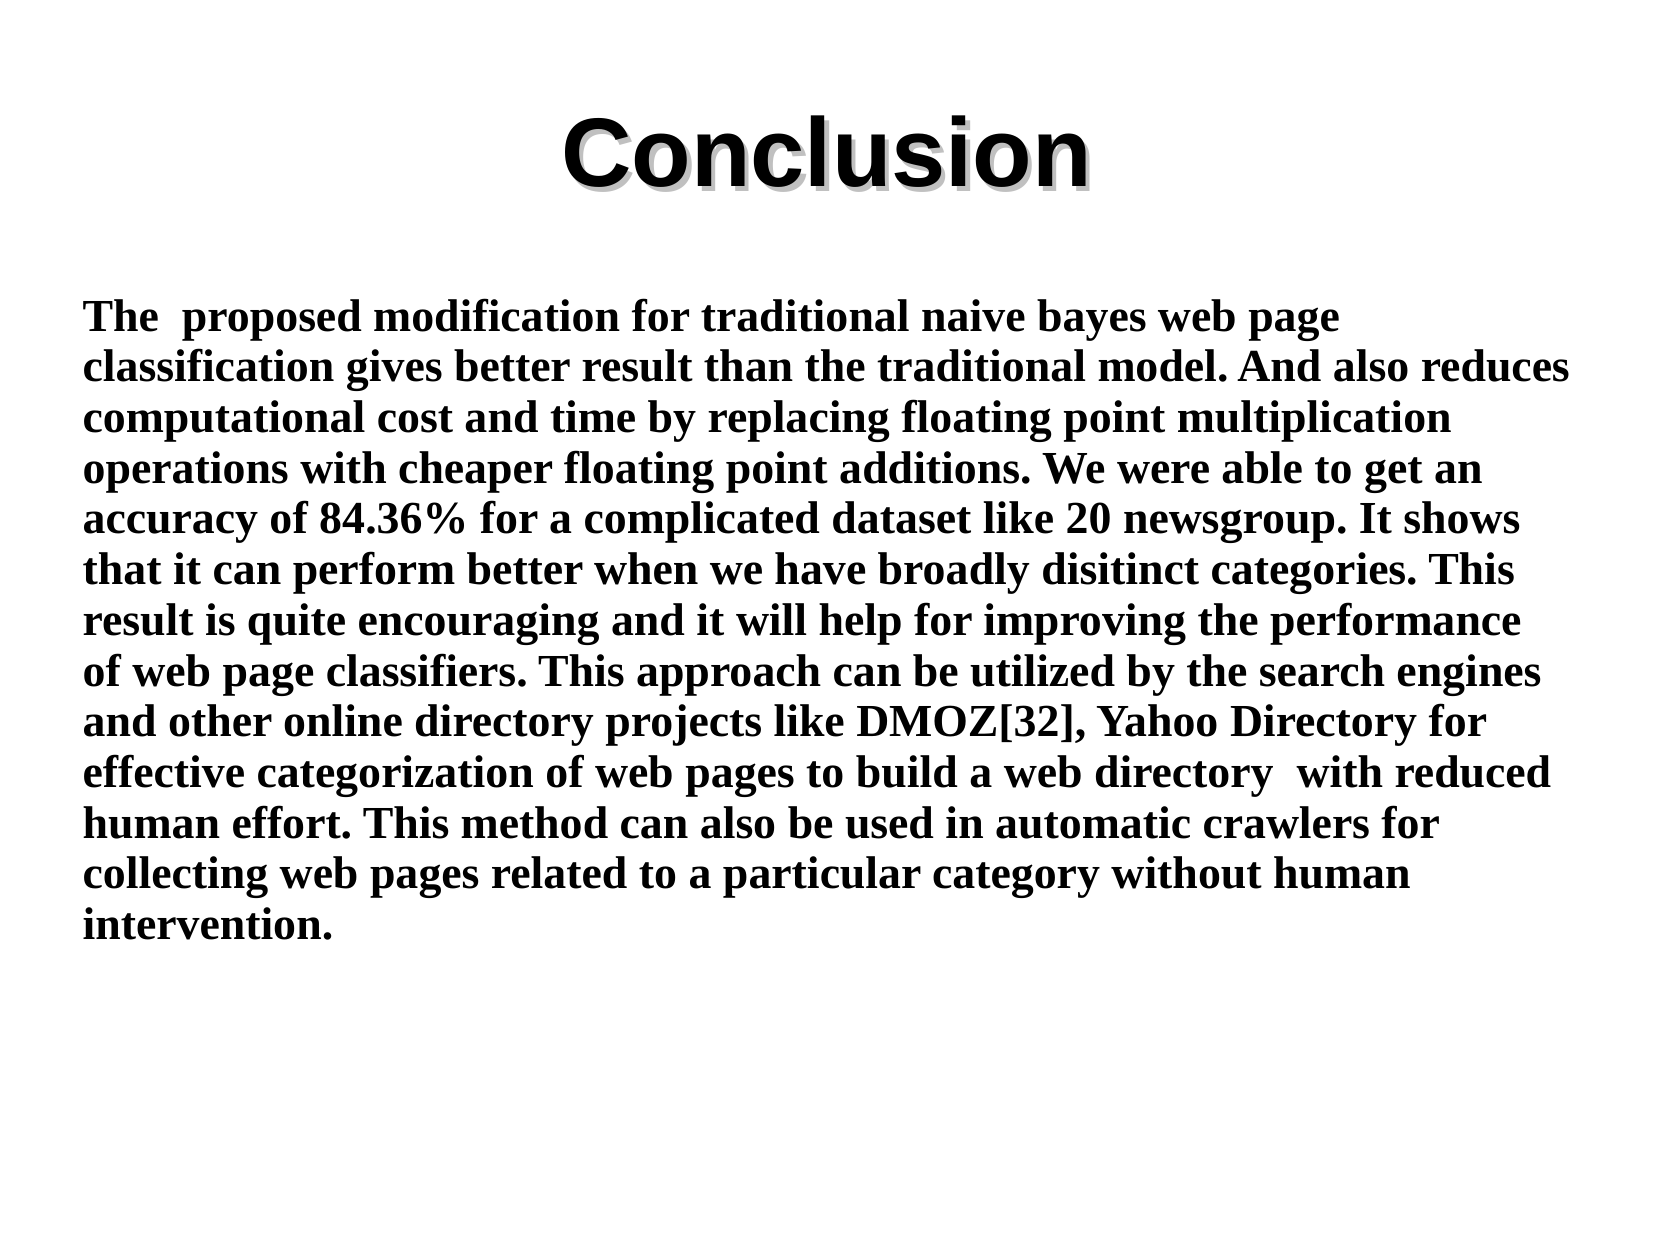

# Conclusion
The proposed modification for traditional naive bayes web page classification gives better result than the traditional model. And also reduces computational cost and time by replacing floating point multiplication operations with cheaper floating point additions. We were able to get an accuracy of 84.36% for a complicated dataset like 20 newsgroup. It shows that it can perform better when we have broadly disitinct categories. This result is quite encouraging and it will help for improving the performance of web page classifiers. This approach can be utilized by the search engines and other online directory projects like DMOZ[32], Yahoo Directory for effective categorization of web pages to build a web directory with reduced human effort. This method can also be used in automatic crawlers for collecting web pages related to a particular category without human intervention.